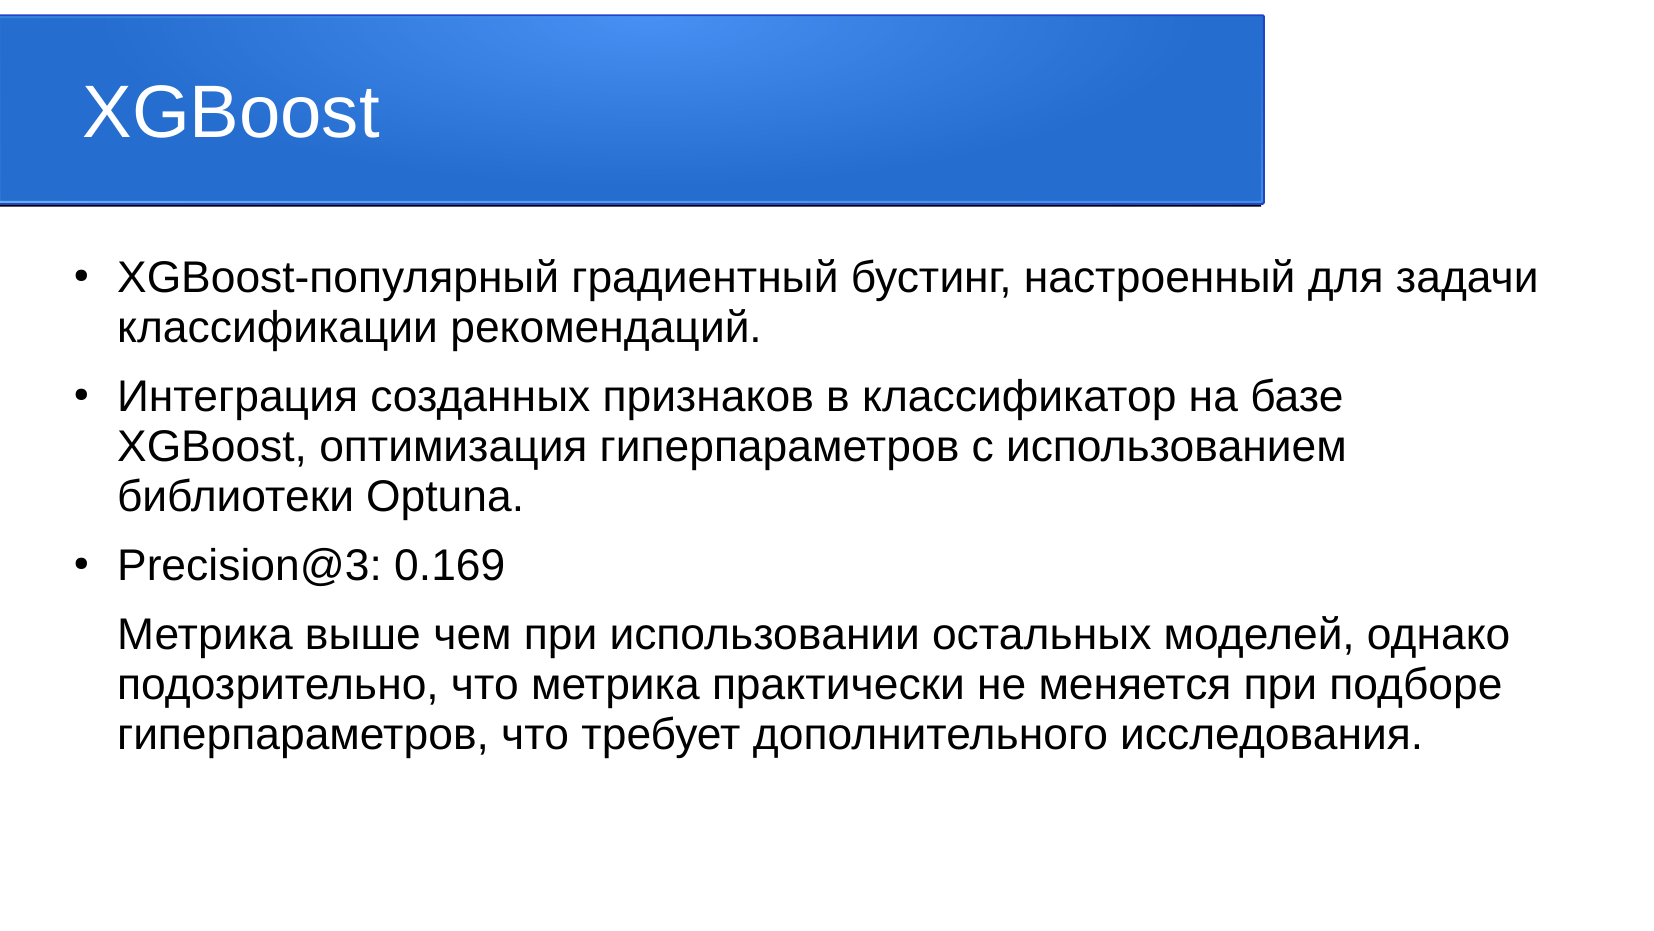

# XGBoost
XGBoost-популярный градиентный бустинг, настроенный для задачи классификации рекомендаций.
Интеграция созданных признаков в классификатор на базе XGBoost, оптимизация гиперпараметров с использованием библиотеки Optuna.
Precision@3: 0.169
Метрика выше чем при использовании остальных моделей, однако подозрительно, что метрика практически не меняется при подборе гиперпараметров, что требует дополнительного исследования.